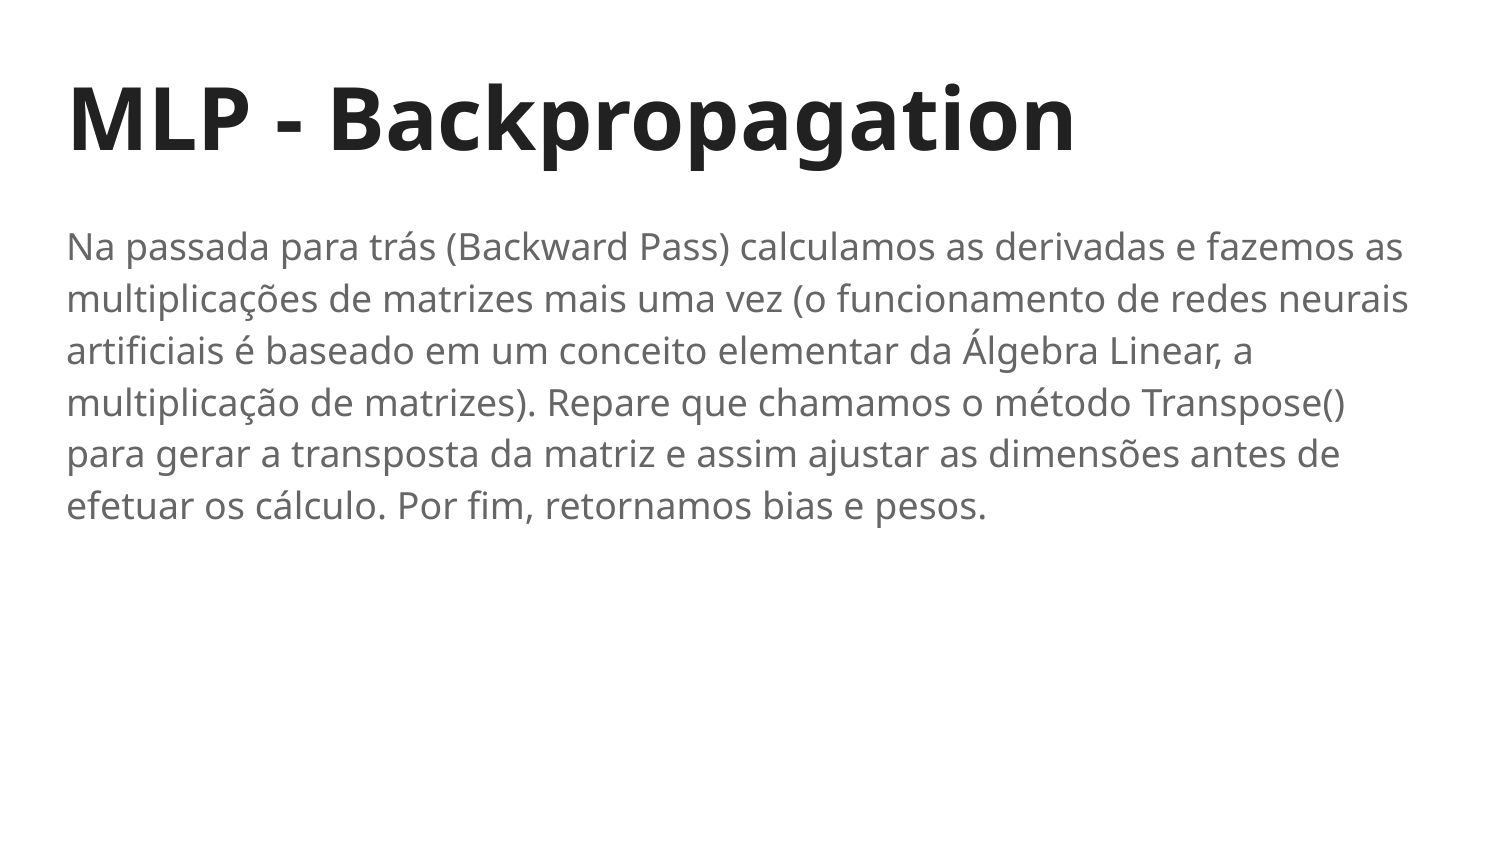

# MLP - Backpropagation
Na passada para trás (Backward Pass) calculamos as derivadas e fazemos as multiplicações de matrizes mais uma vez (o funcionamento de redes neurais artificiais é baseado em um conceito elementar da Álgebra Linear, a multiplicação de matrizes). Repare que chamamos o método Transpose() para gerar a transposta da matriz e assim ajustar as dimensões antes de efetuar os cálculo. Por fim, retornamos bias e pesos.